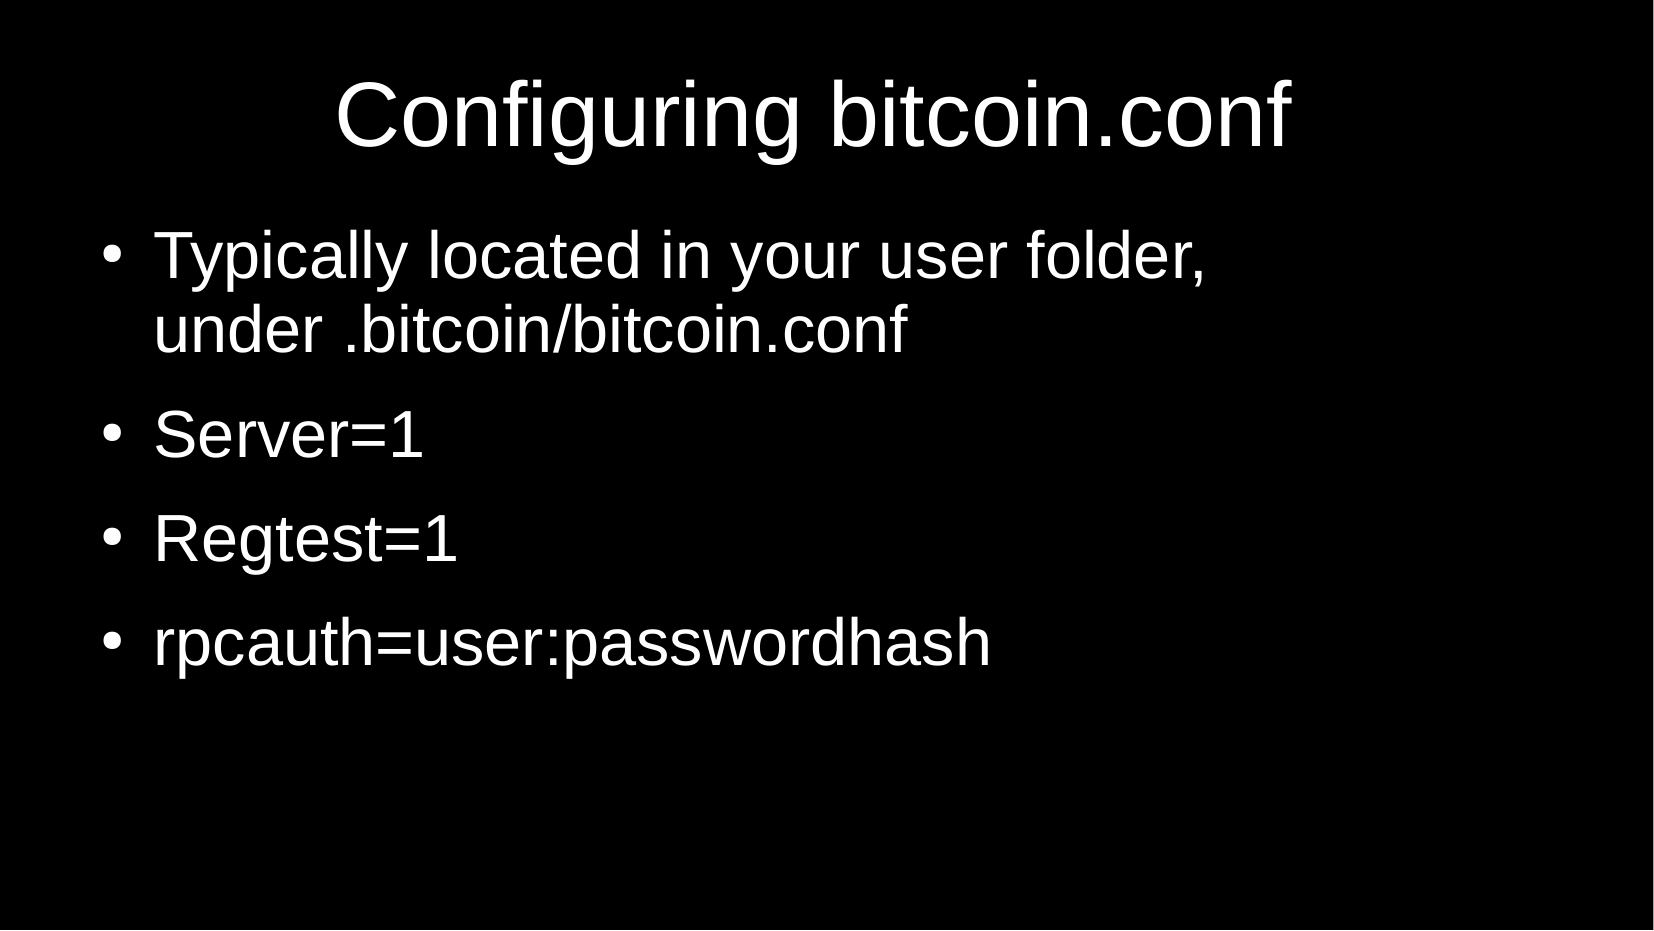

# Configuring bitcoin.conf
Typically located in your user folder, under .bitcoin/bitcoin.conf
Server=1
Regtest=1
rpcauth=user:passwordhash